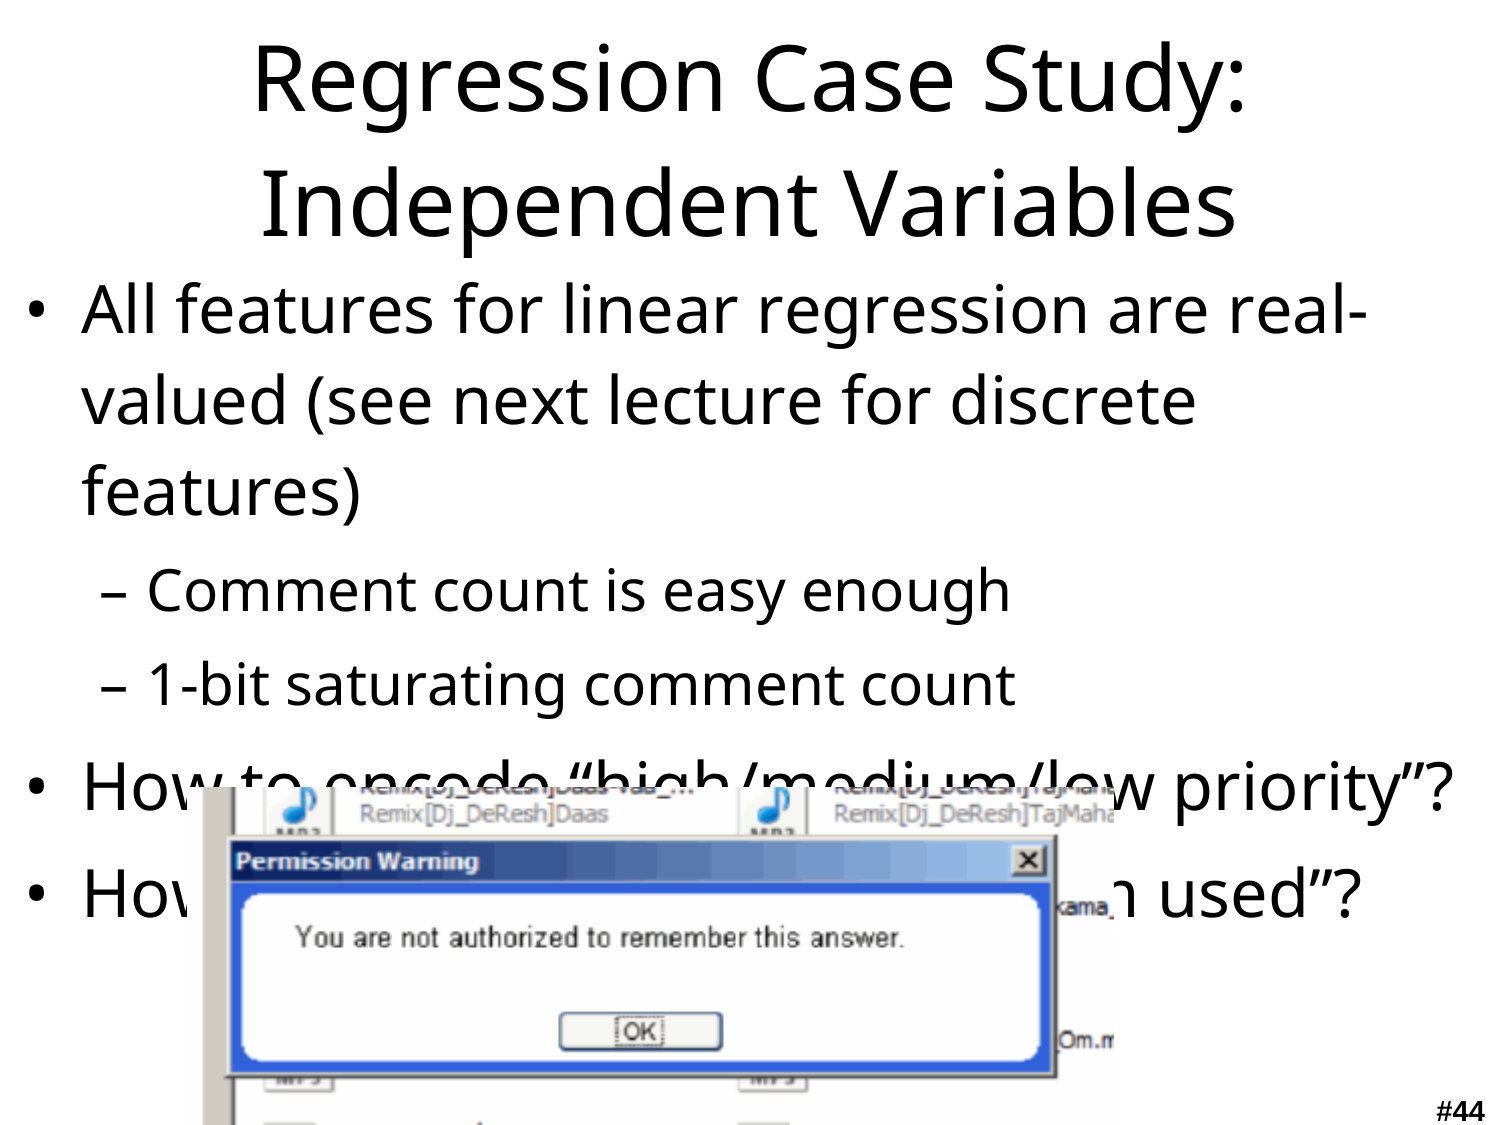

# Regression Case Study: Independent Variables
All features for linear regression are real-valued (see next lecture for discrete features)
Comment count is easy enough
1-bit saturating comment count
How to encode “high/medium/low priority”?
How to encode “operating system used”?
44